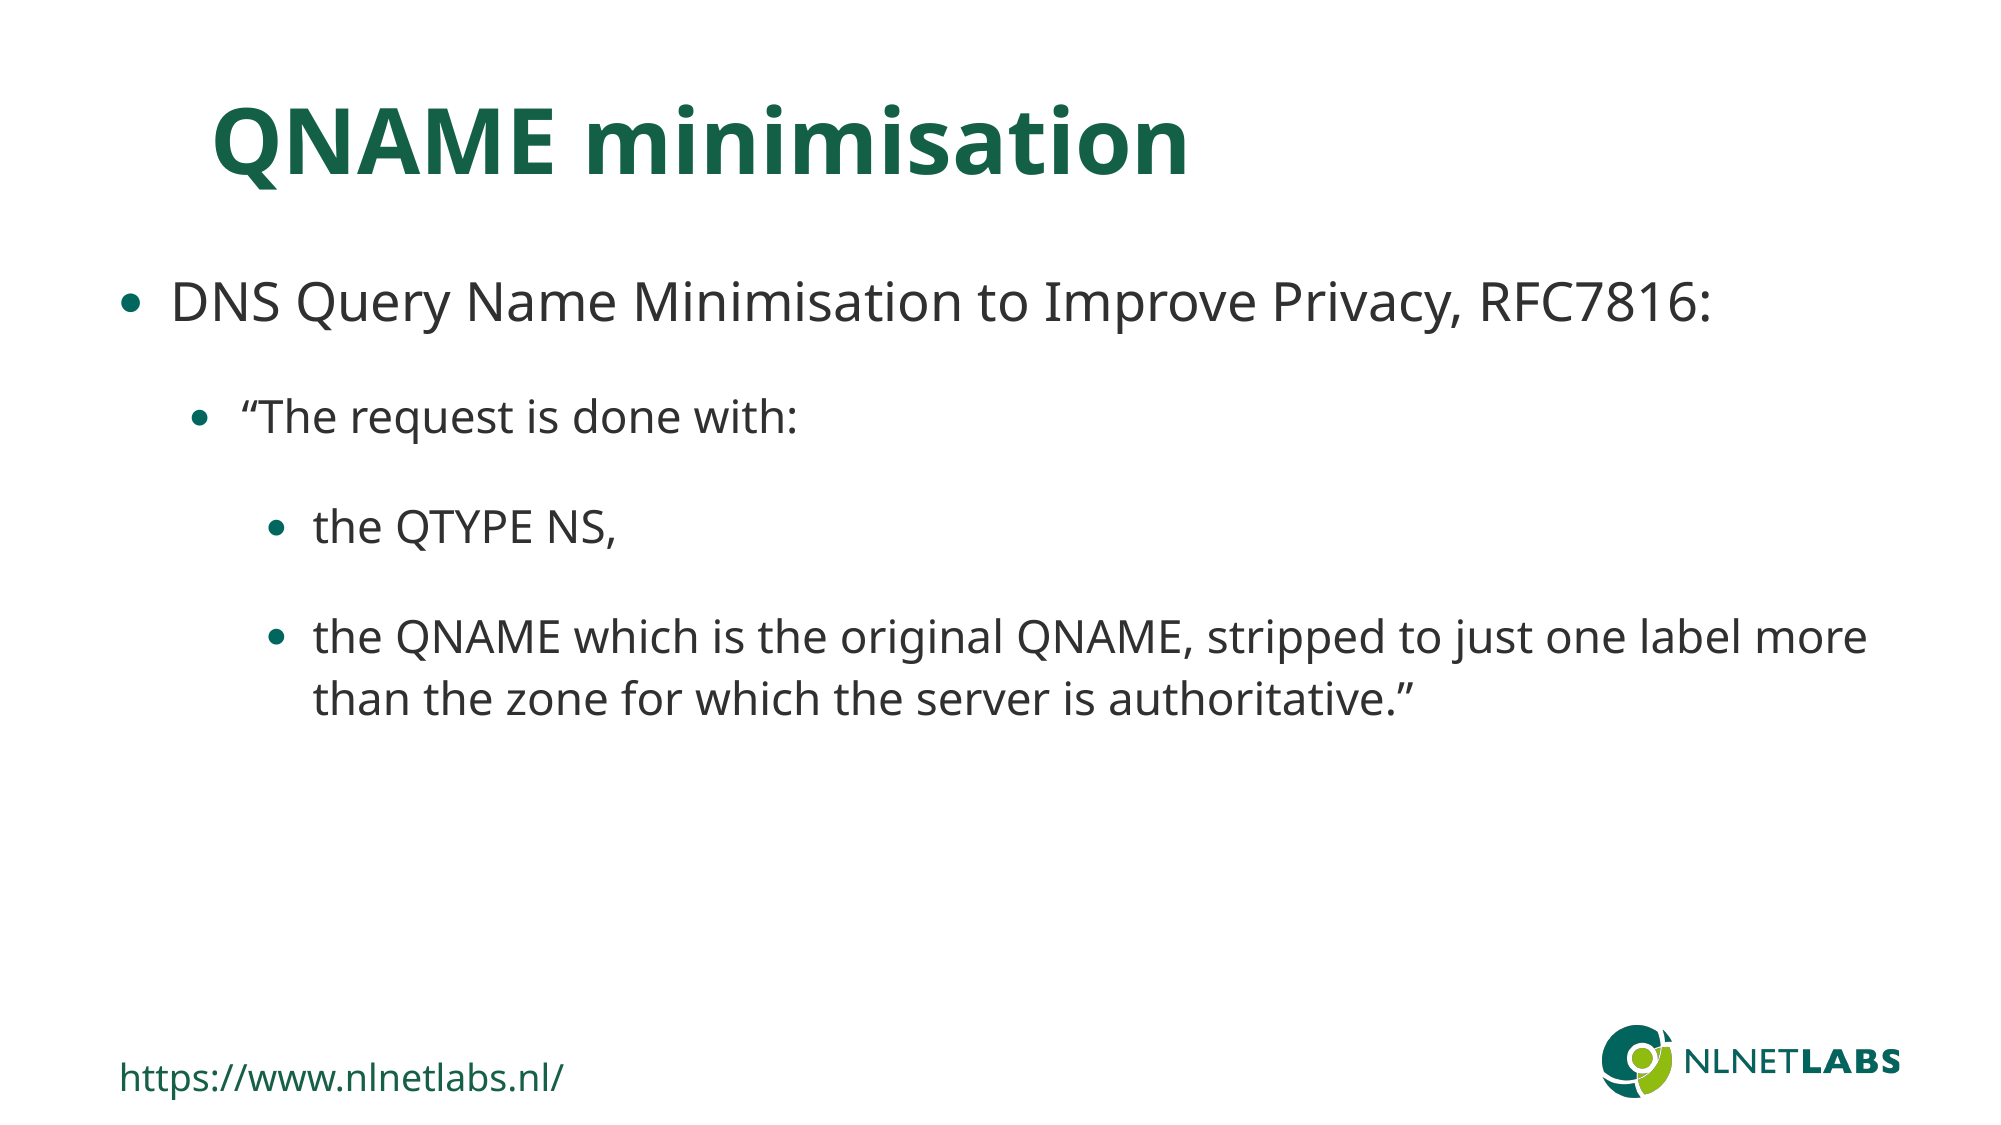

# QNAME minimisation
DNS Query Name Minimisation to Improve Privacy, RFC7816:
“The request is done with:
the QTYPE NS,
the QNAME which is the original QNAME, stripped to just one label more than the zone for which the server is authoritative.”